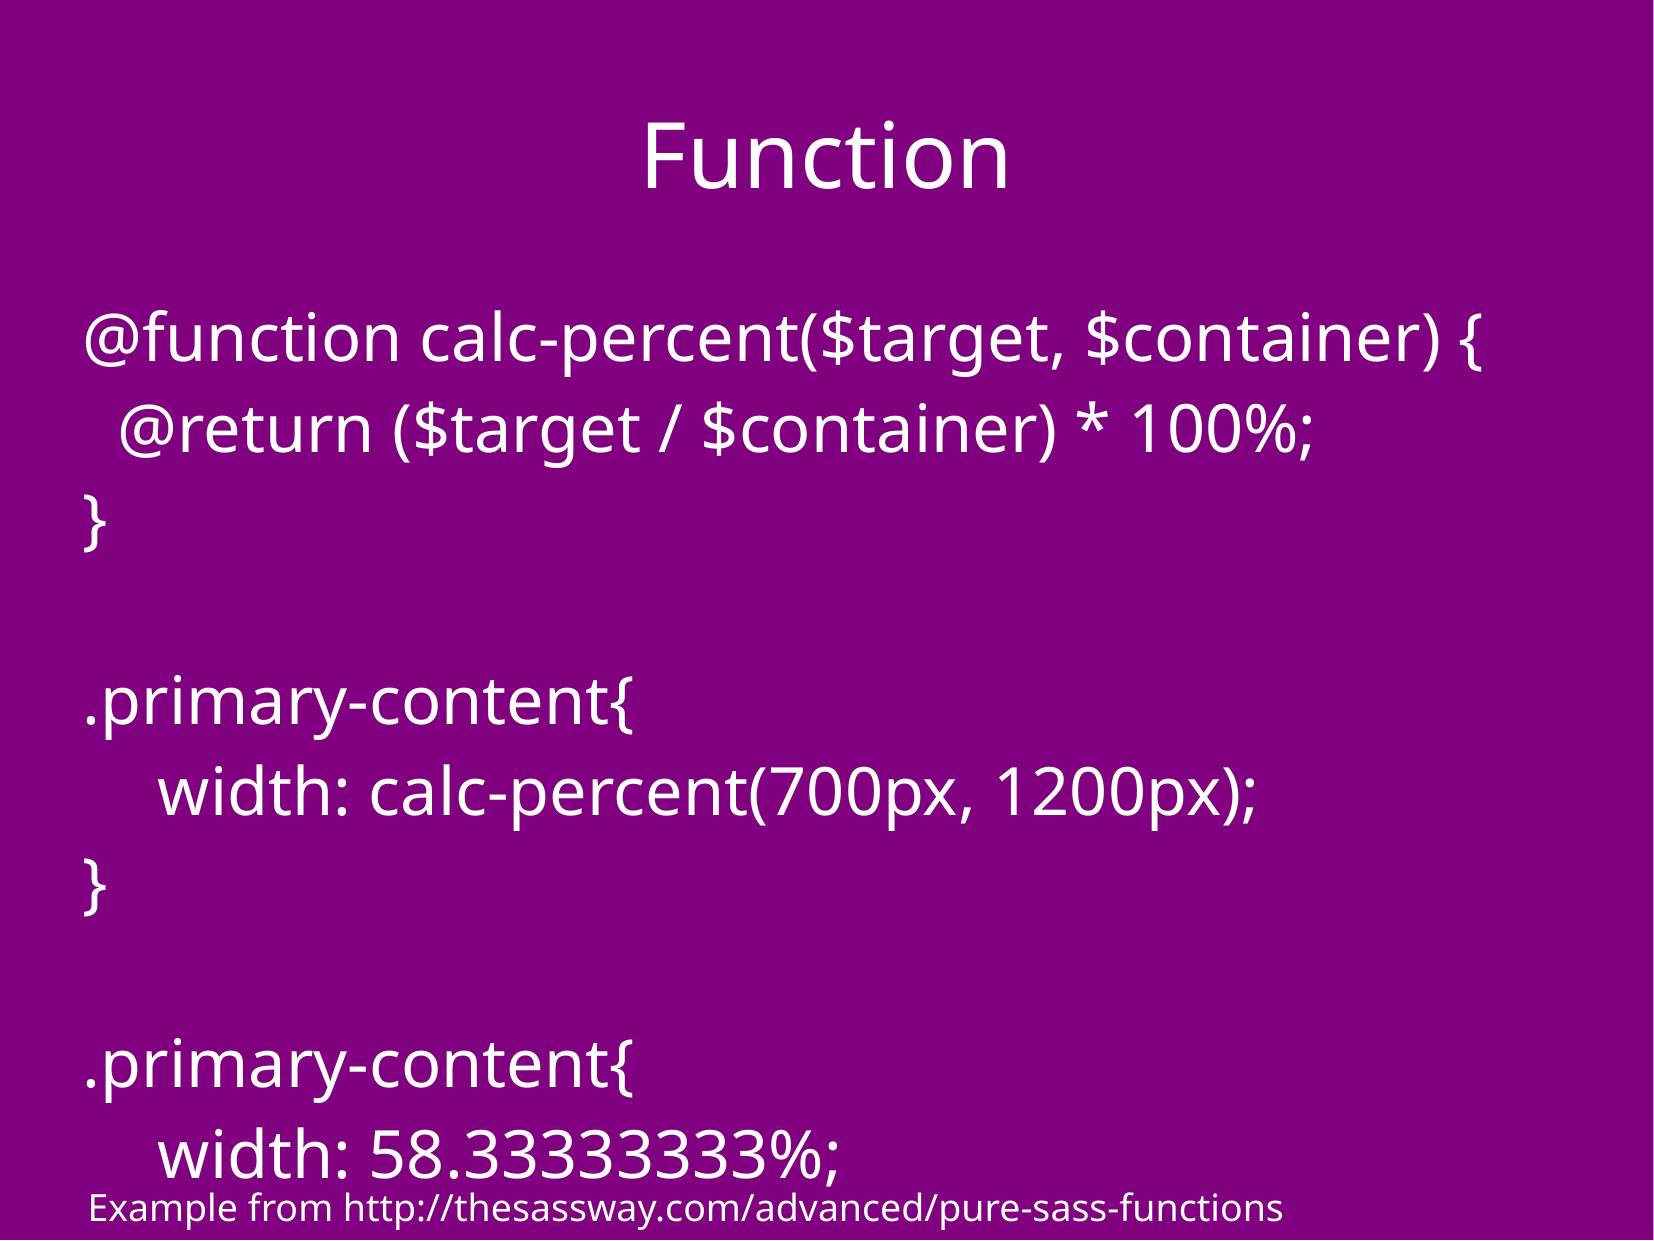

# Function
@function calc-percent($target, $container) {
 @return ($target / $container) * 100%;
}
.primary-content{
	width: calc-percent(700px, 1200px);
}
.primary-content{
	width: 58.33333333%;
}
Example from http://thesassway.com/advanced/pure-sass-functions